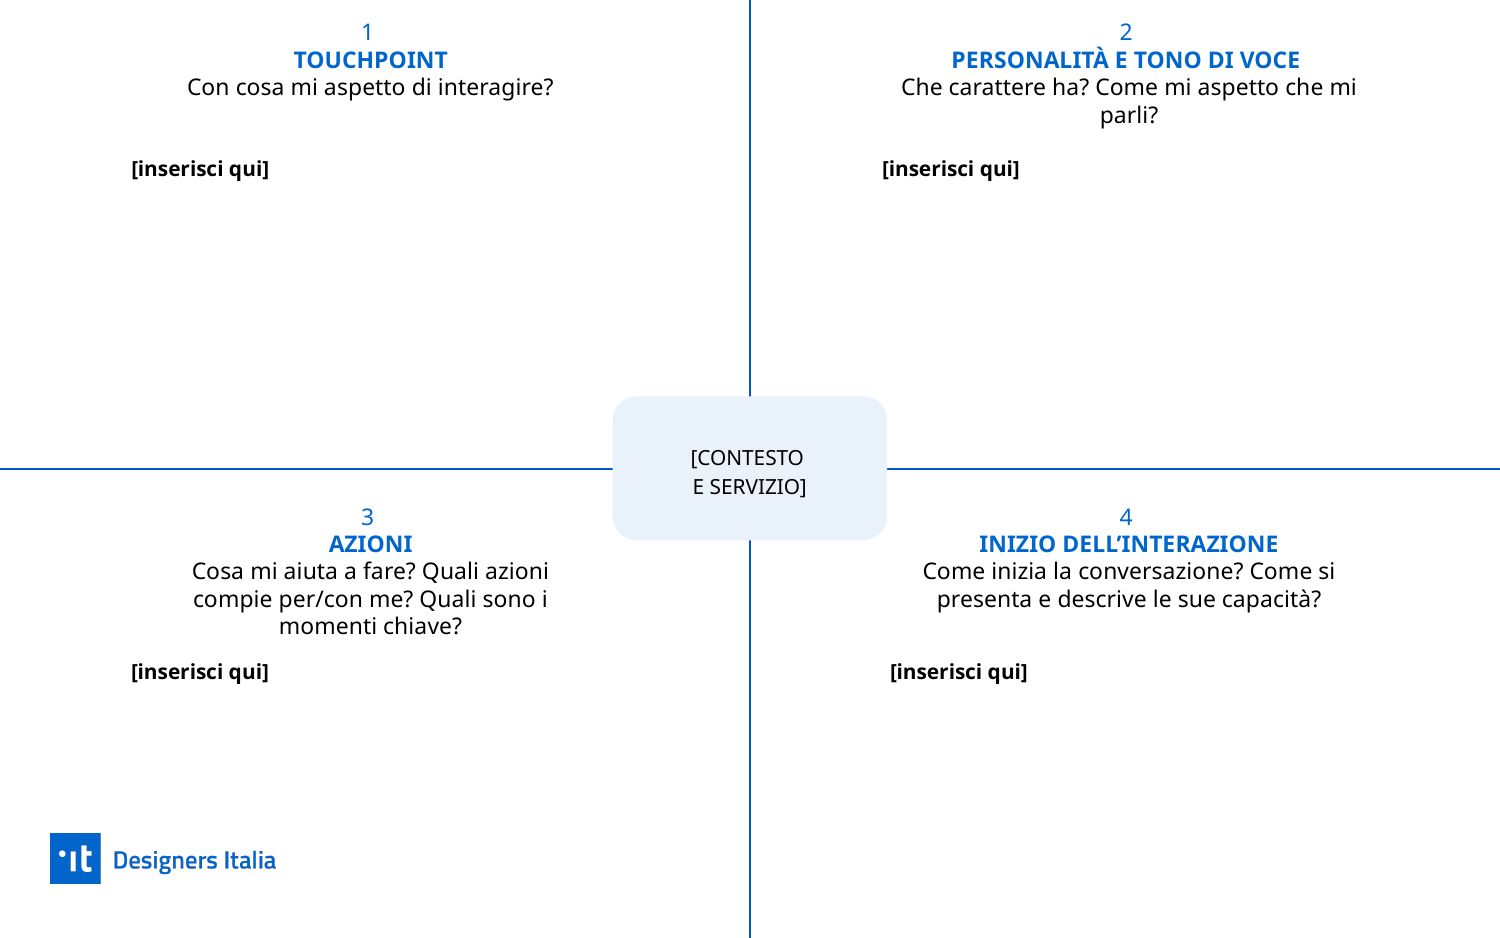

1
TOUCHPOINT
Con cosa mi aspetto di interagire?
2
PERSONALITÀ E TONO DI VOCE
Che carattere ha? Come mi aspetto che mi parli?
[inserisci qui]
[inserisci qui]
[CONTESTO
E SERVIZIO]
3
AZIONI
Cosa mi aiuta a fare? Quali azioni compie per/con me? Quali sono i momenti chiave?
4
INIZIO DELL’INTERAZIONE
Come inizia la conversazione? Come si presenta e descrive le sue capacità?
[inserisci qui]
[inserisci qui]